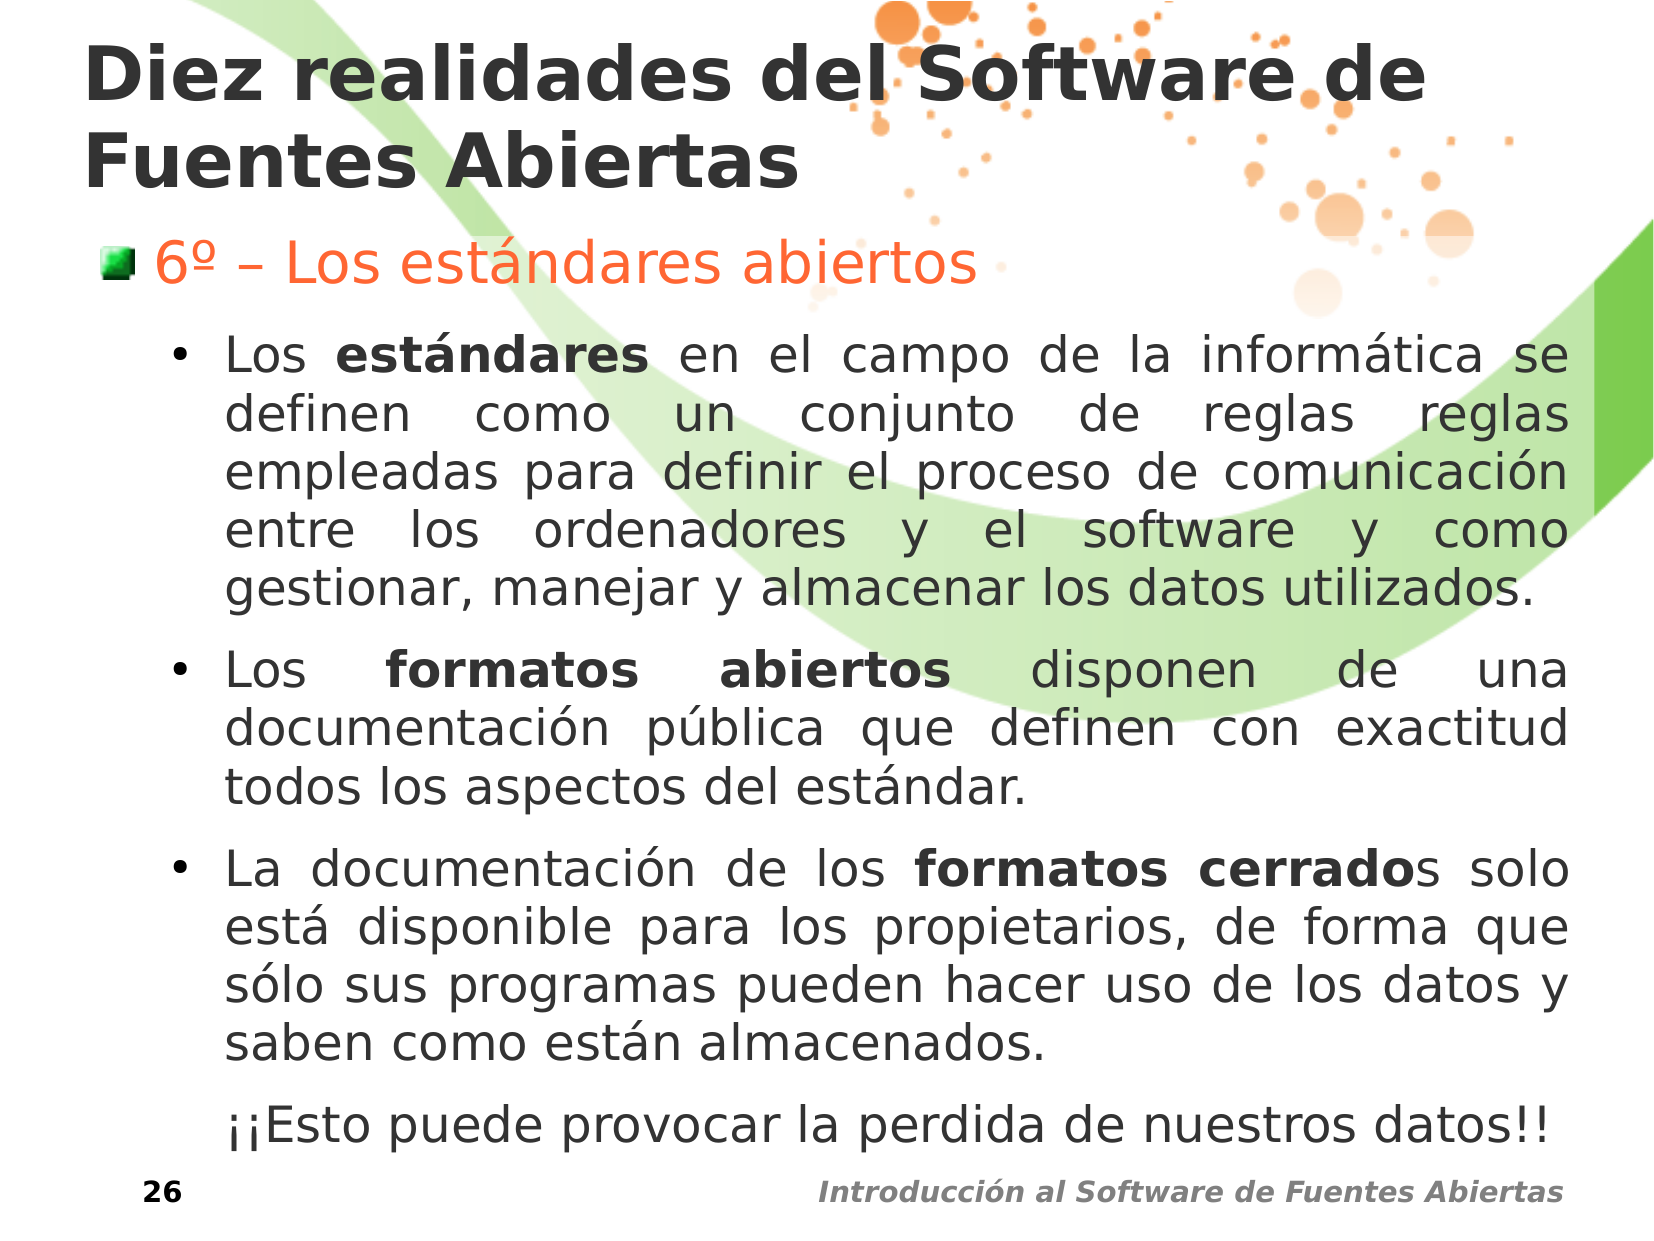

# Diez realidades del Software de Fuentes Abiertas
6º – Los estándares abiertos
Los estándares en el campo de la informática se definen como un conjunto de reglas reglas empleadas para definir el proceso de comunicación entre los ordenadores y el software y como gestionar, manejar y almacenar los datos utilizados.
Los formatos abiertos disponen de una documentación pública que definen con exactitud todos los aspectos del estándar.
La documentación de los formatos cerrados solo está disponible para los propietarios, de forma que sólo sus programas pueden hacer uso de los datos y saben como están almacenados.
¡¡Esto puede provocar la perdida de nuestros datos!!